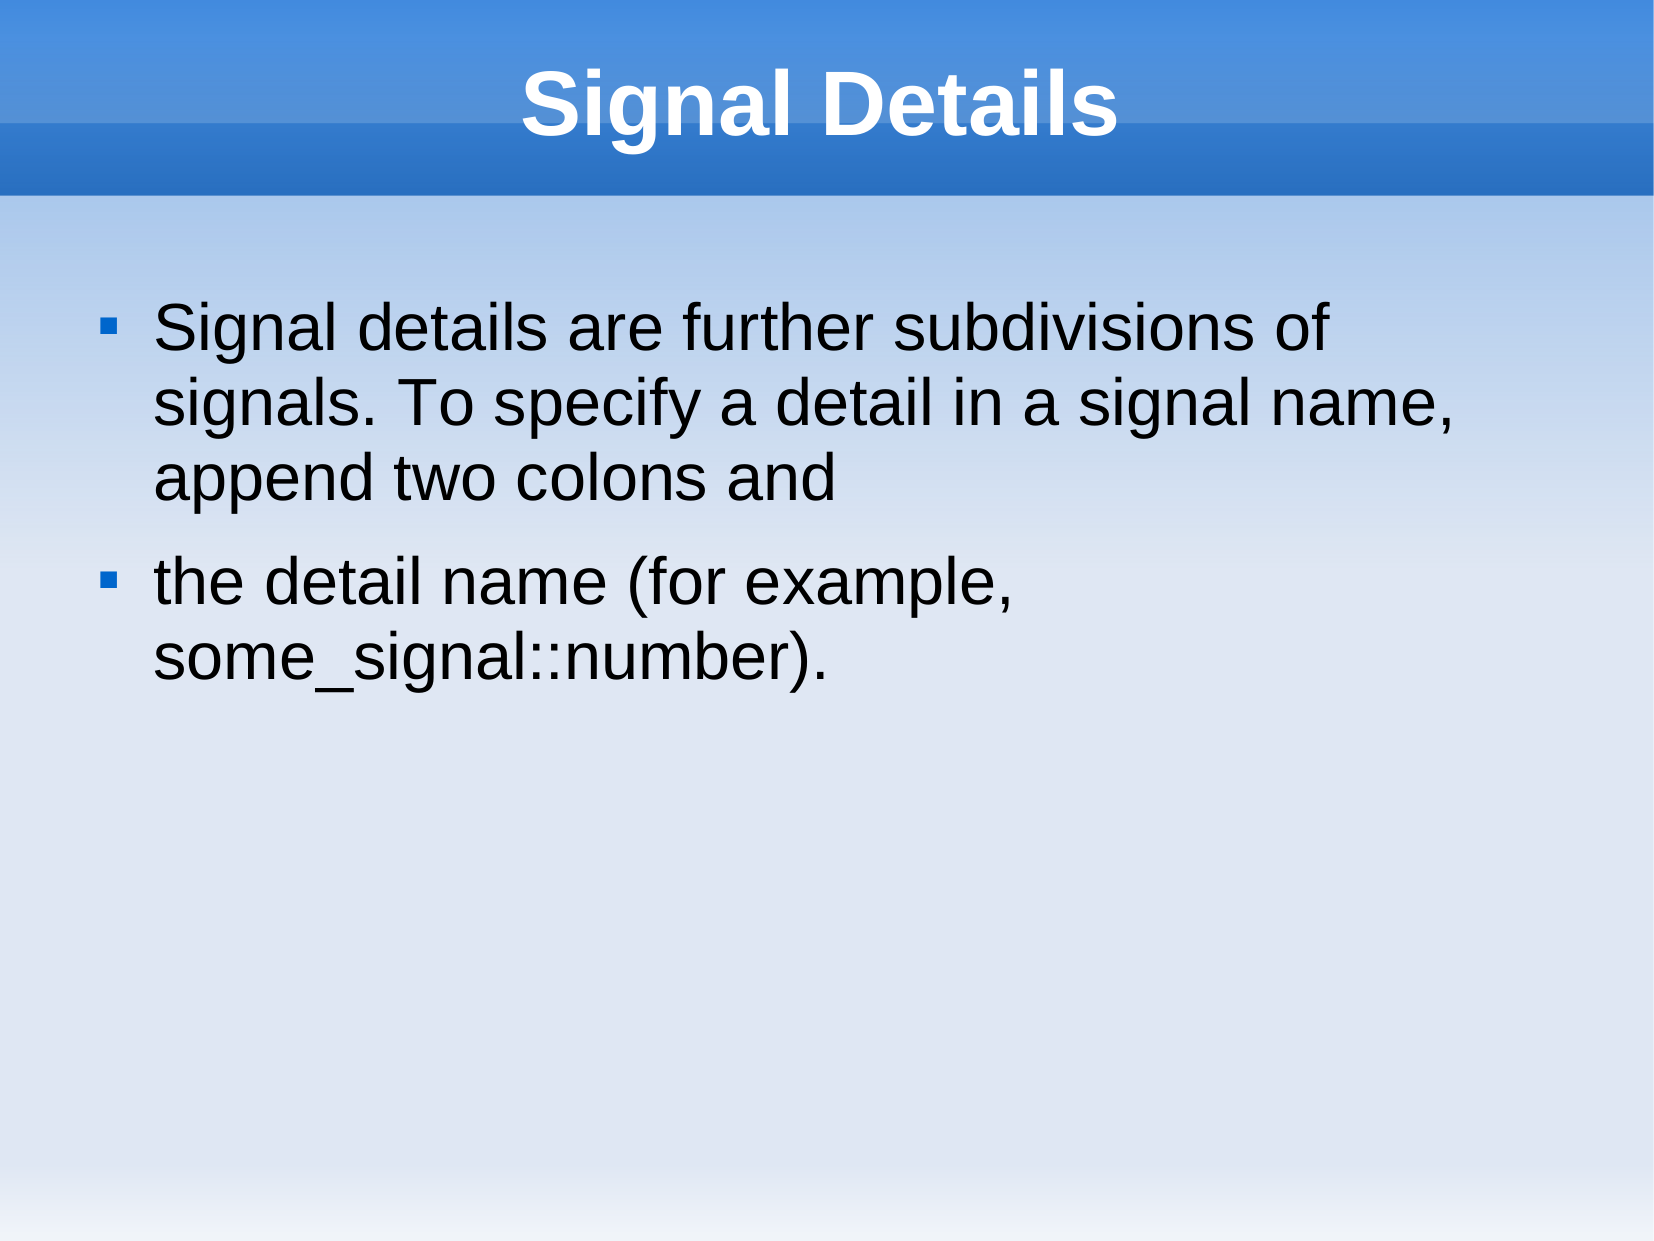

# Signal Details
Signal details are further subdivisions of signals. To specify a detail in a signal name, append two colons and
the detail name (for example, some_signal::number).